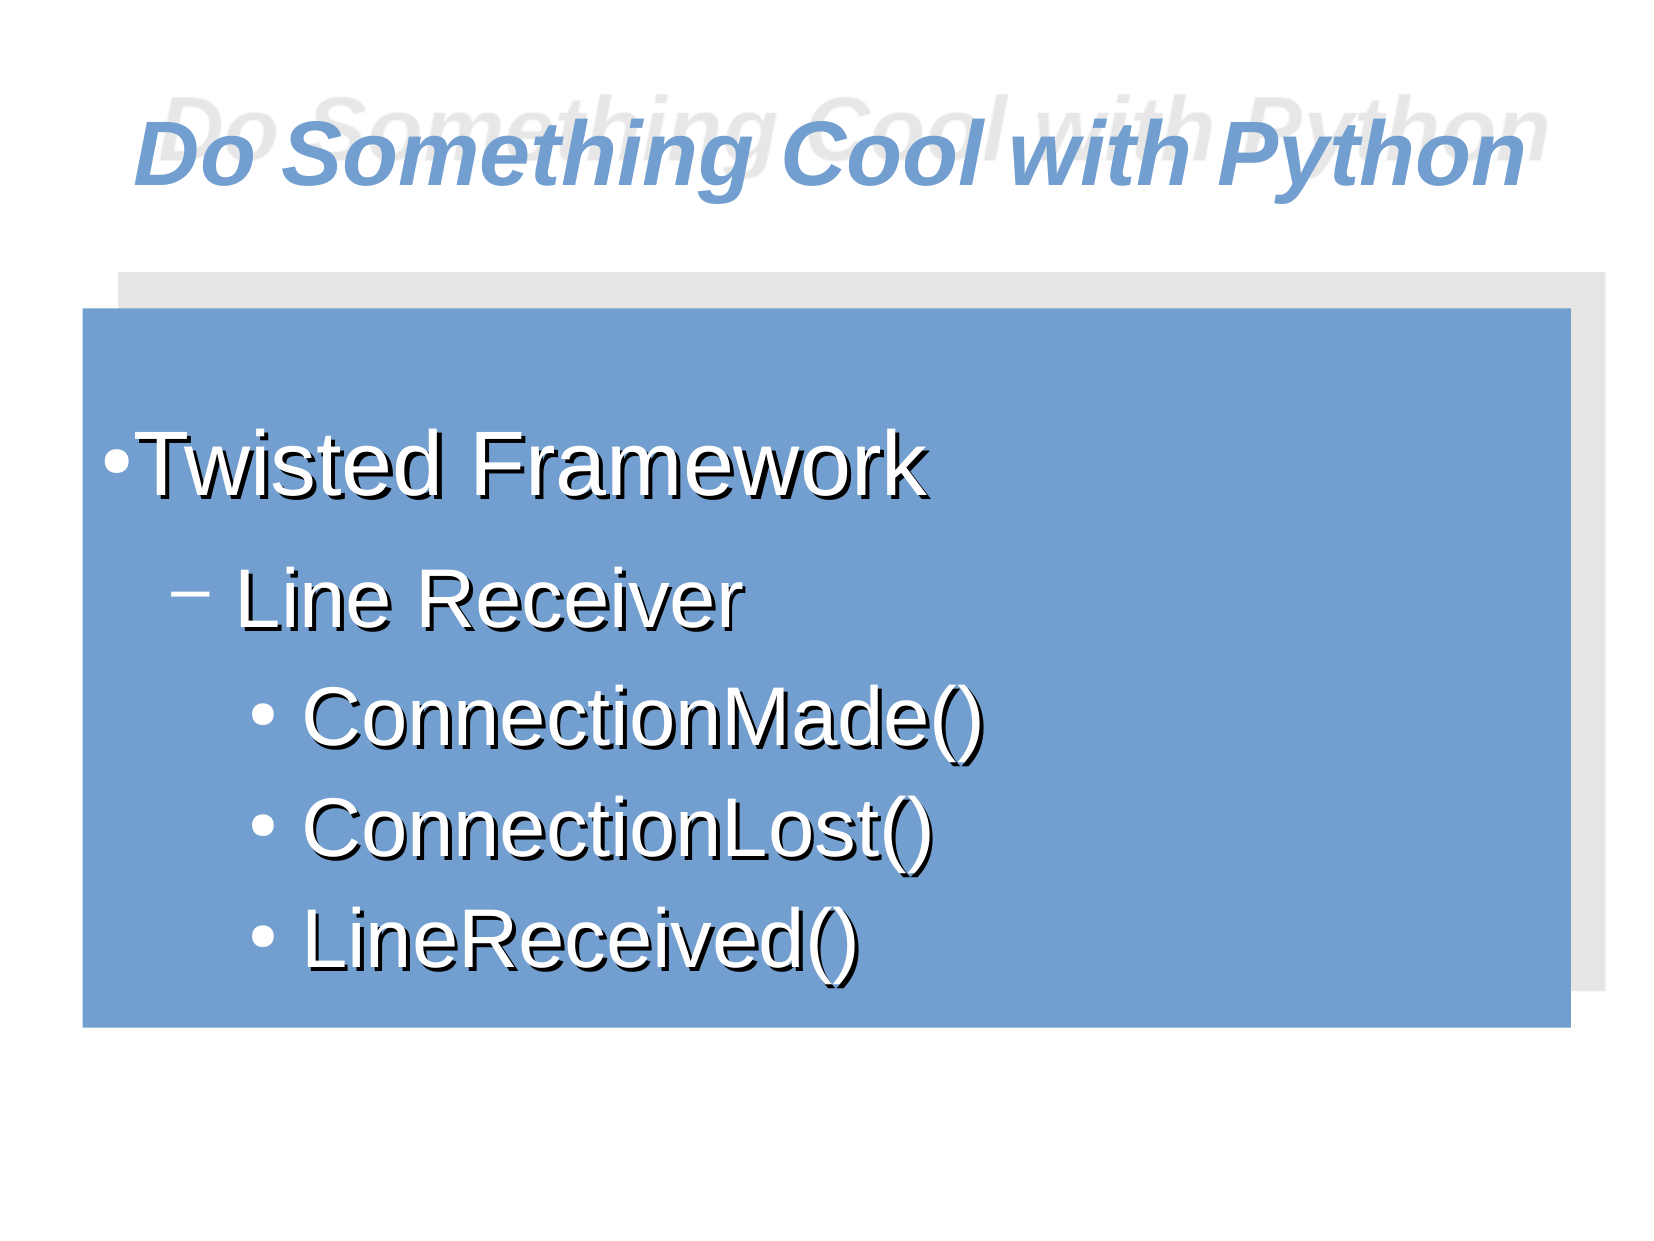

# Do Something Cool with Python
Twisted Framework
 Line Receiver
 ConnectionMade()
 ConnectionLost()
 LineReceived()